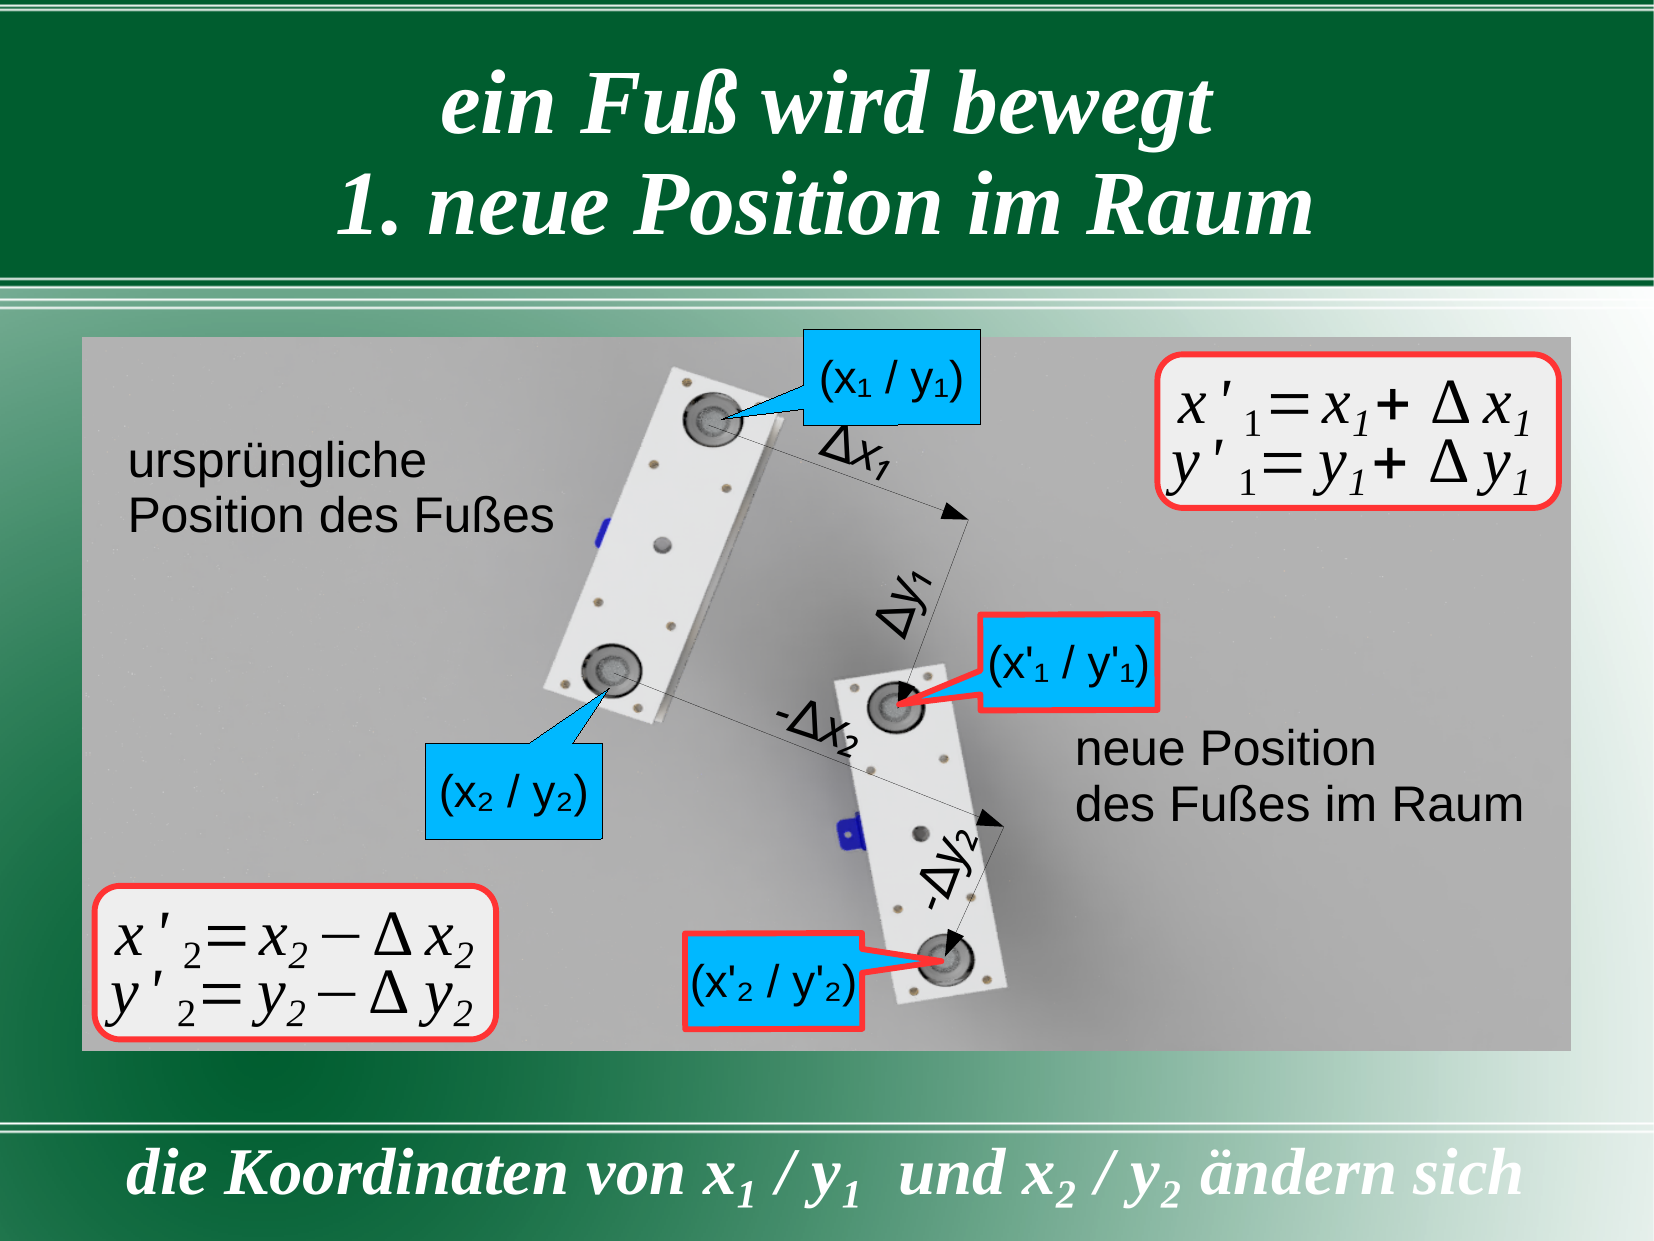

# ein Fuß wird bewegt 1. neue Position im Raum
(x₁ / y₁)
∆x₁
ursprüngliche
Position des Fußes
∆y₁
(x'₁ / y'₁)
-∆x₂
neue Position
des Fußes im Raum
(x₂ / y₂)
-∆y₂
(x'₂ / y'₂)
die Koordinaten von x₁ / y₁ und x₂ / y₂ ändern sich